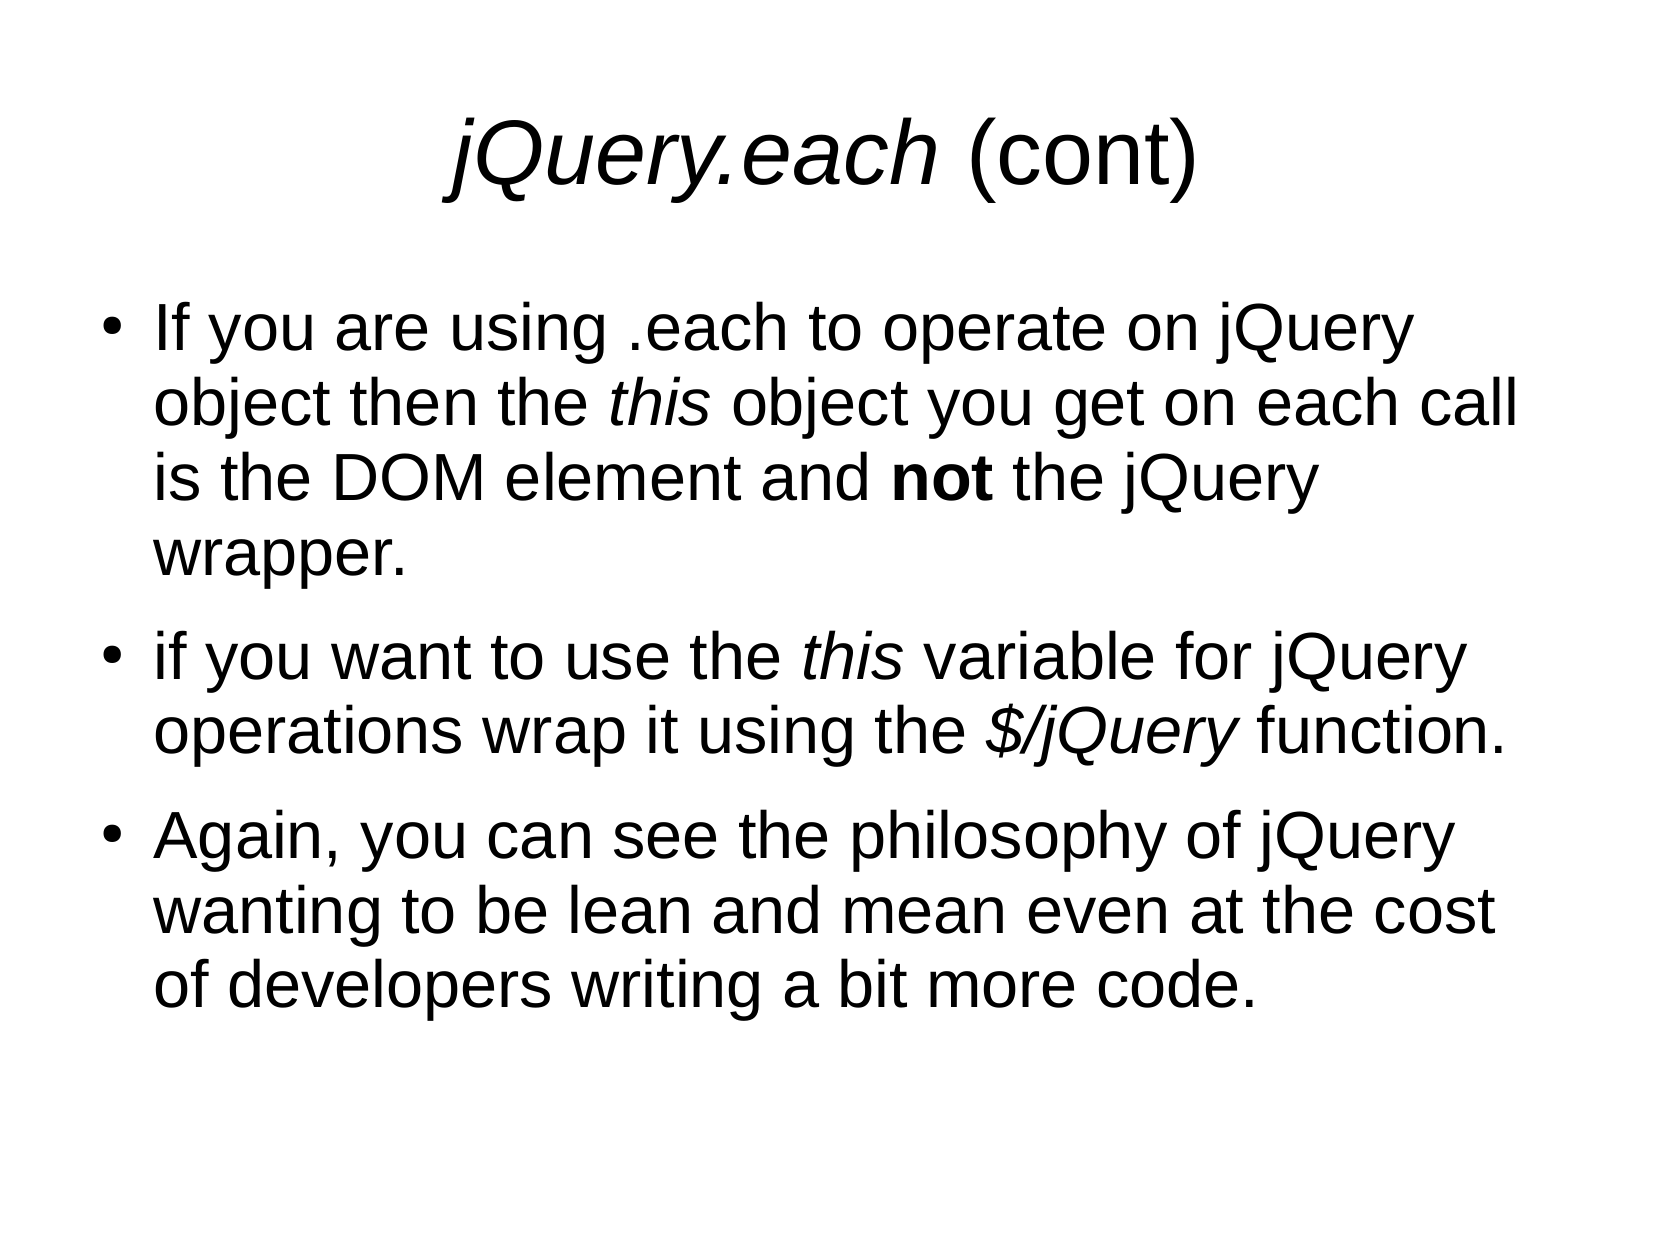

# jQuery.each (cont)
If you are using .each to operate on jQuery object then the this object you get on each call is the DOM element and not the jQuery wrapper.
if you want to use the this variable for jQuery operations wrap it using the $/jQuery function.
Again, you can see the philosophy of jQuery wanting to be lean and mean even at the cost of developers writing a bit more code.